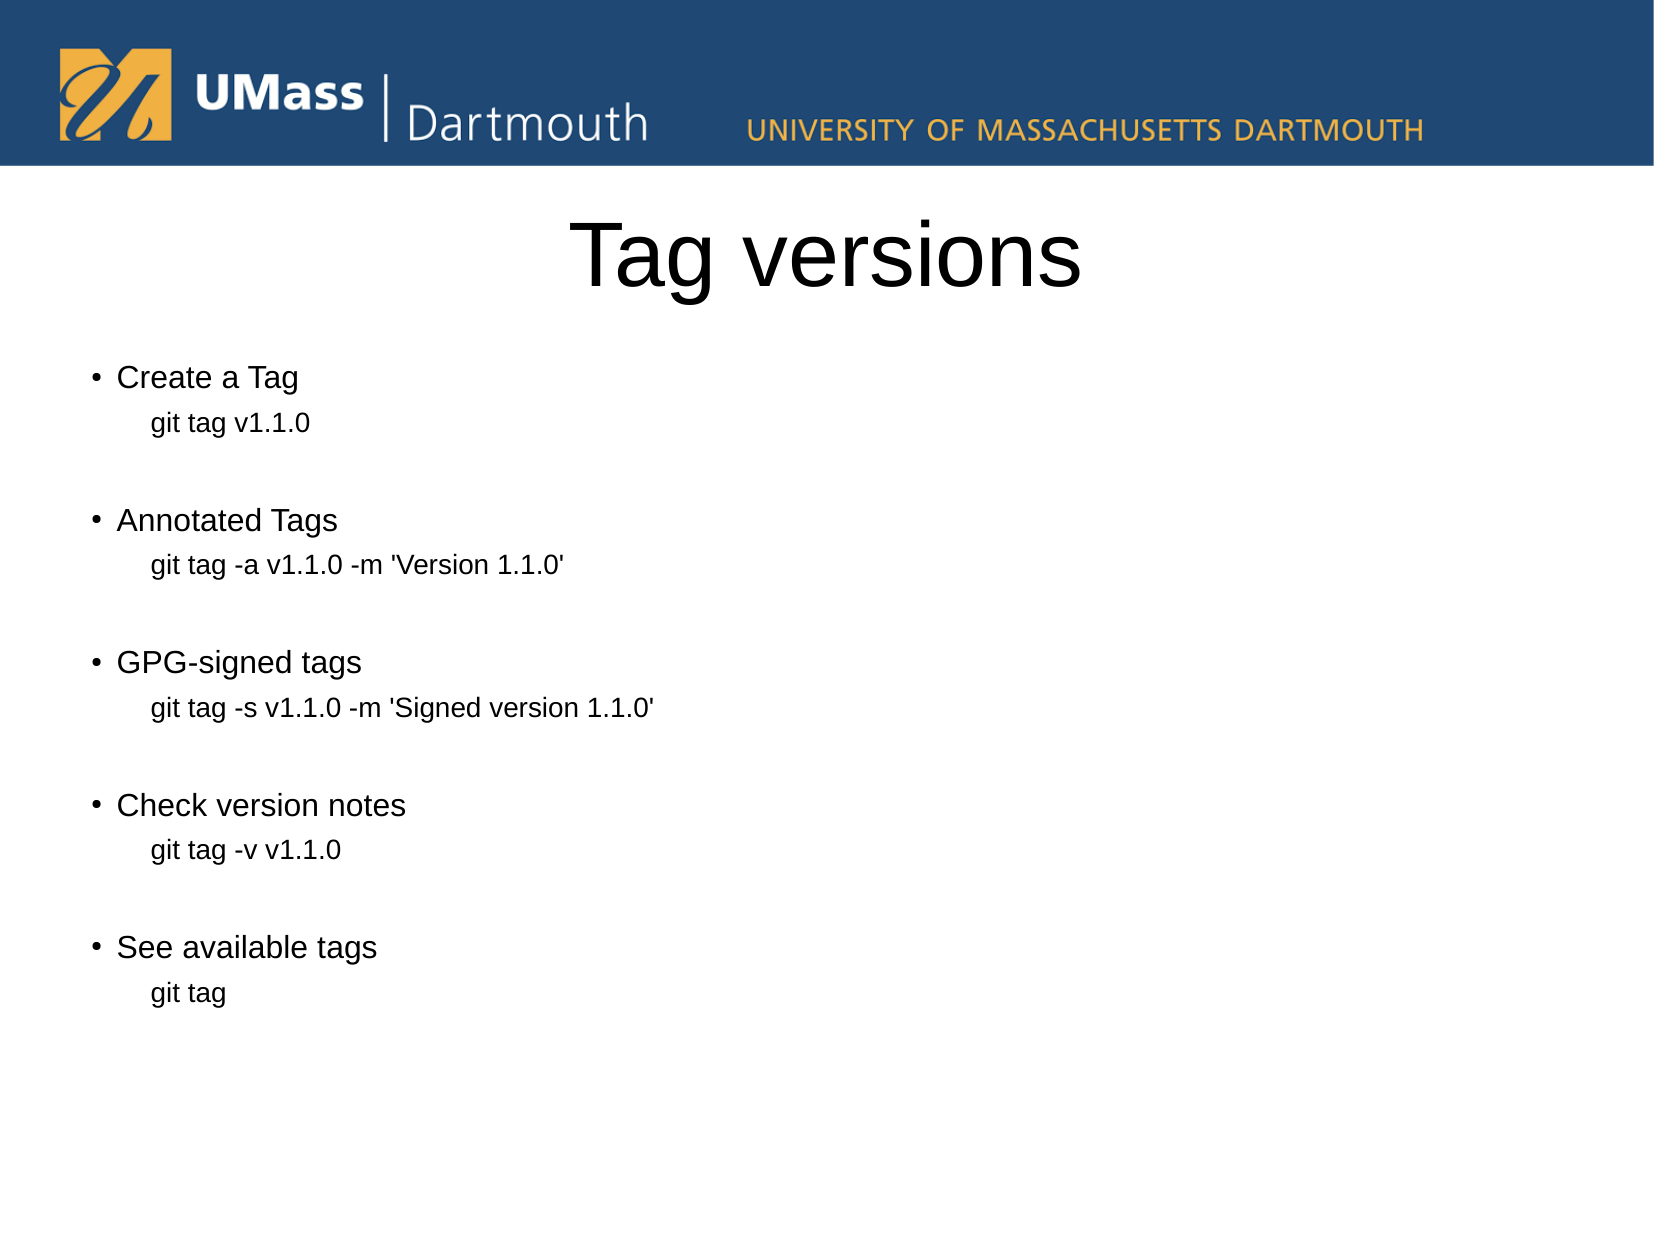

# Tag versions
Create a Tag
git tag v1.1.0
Annotated Tags
git tag -a v1.1.0 -m 'Version 1.1.0'
GPG-signed tags
git tag -s v1.1.0 -m 'Signed version 1.1.0'
Check version notes
git tag -v v1.1.0
See available tags
git tag